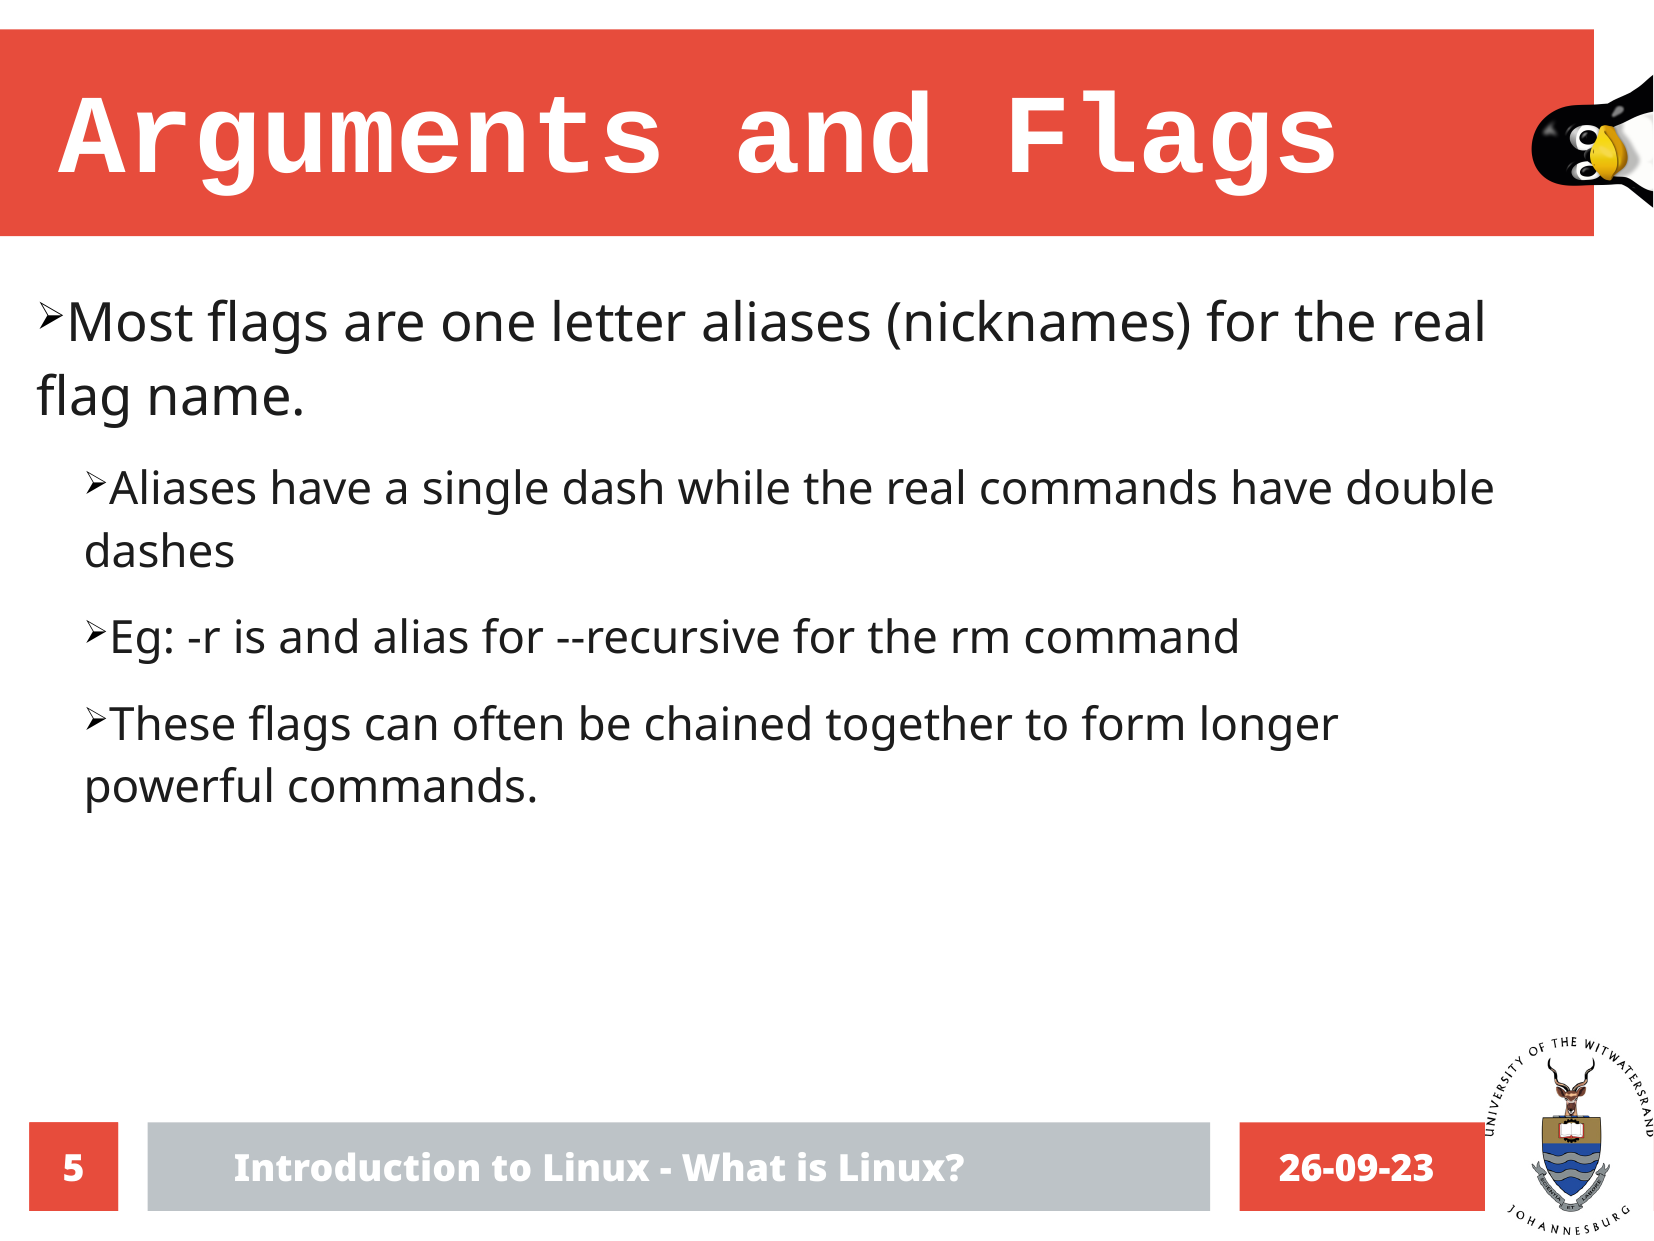

# Arguments and Flags
Most flags are one letter aliases (nicknames) for the real flag name.
Aliases have a single dash while the real commands have double dashes
Eg: -r is and alias for --recursive for the rm command
These flags can often be chained together to form longer powerful commands.
5
 Introduction to Linux - What is Linux?